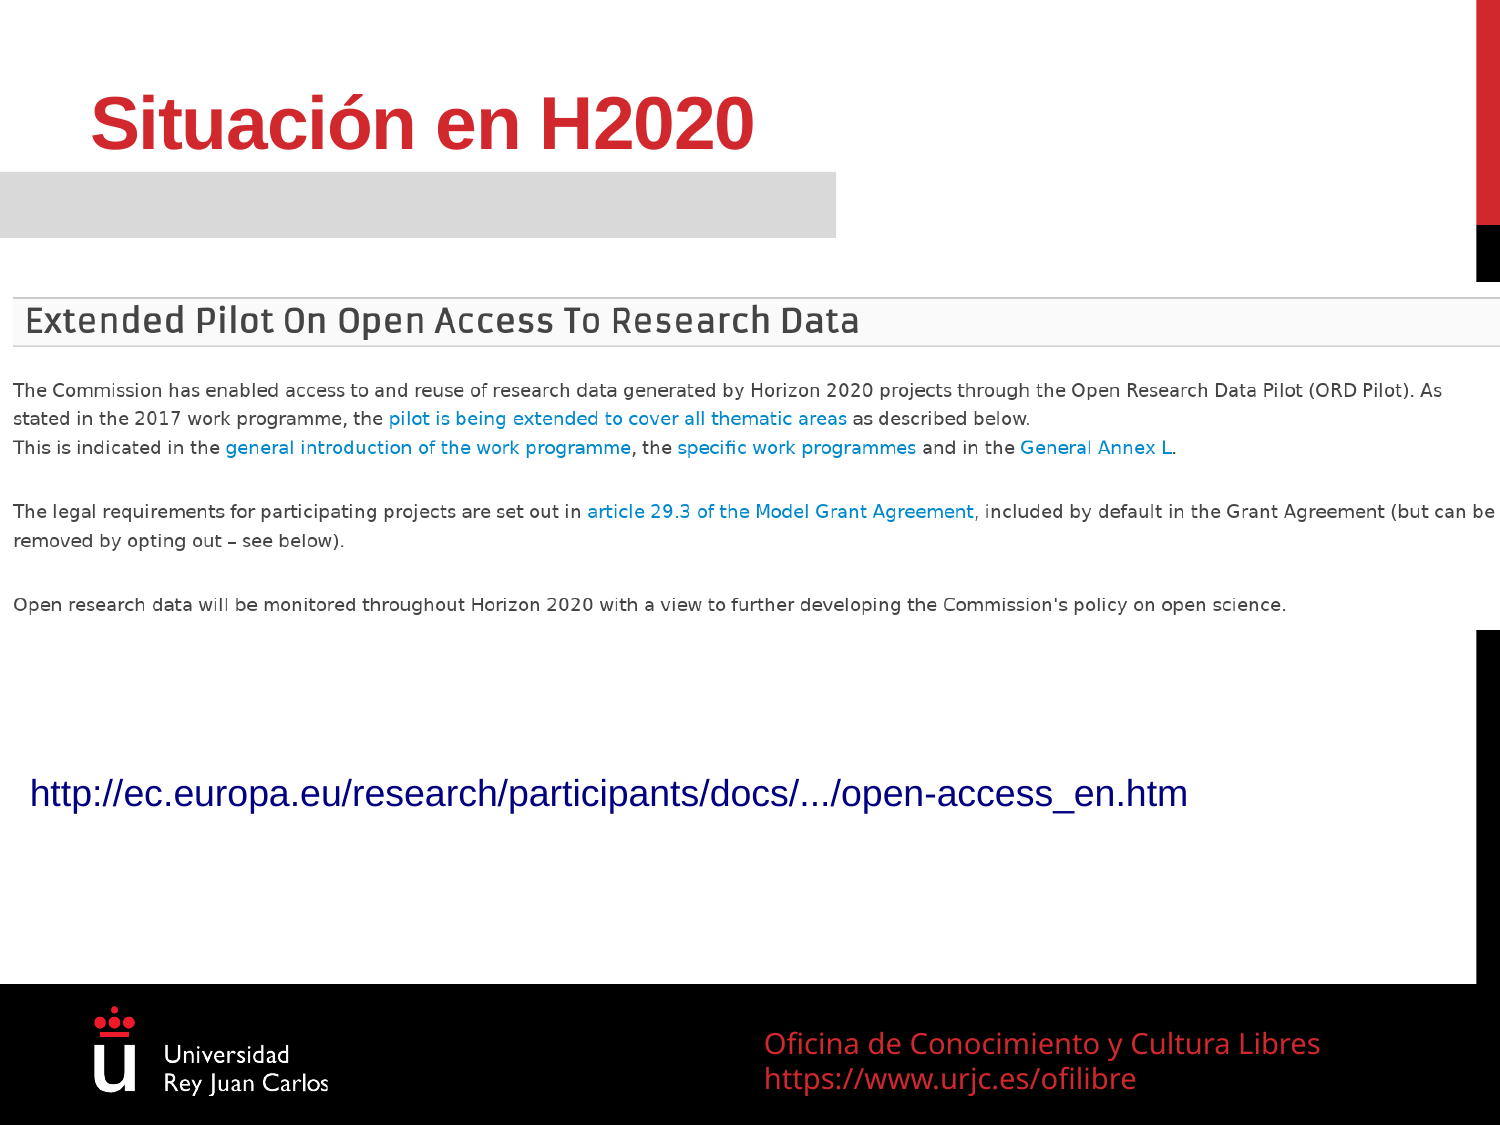

Situación en H2020
#
http://ec.europa.eu/research/participants/docs/.../open-access_en.htm
Oficina de Conocimiento y Cultura Libres
https://www.urjc.es/ofilibre